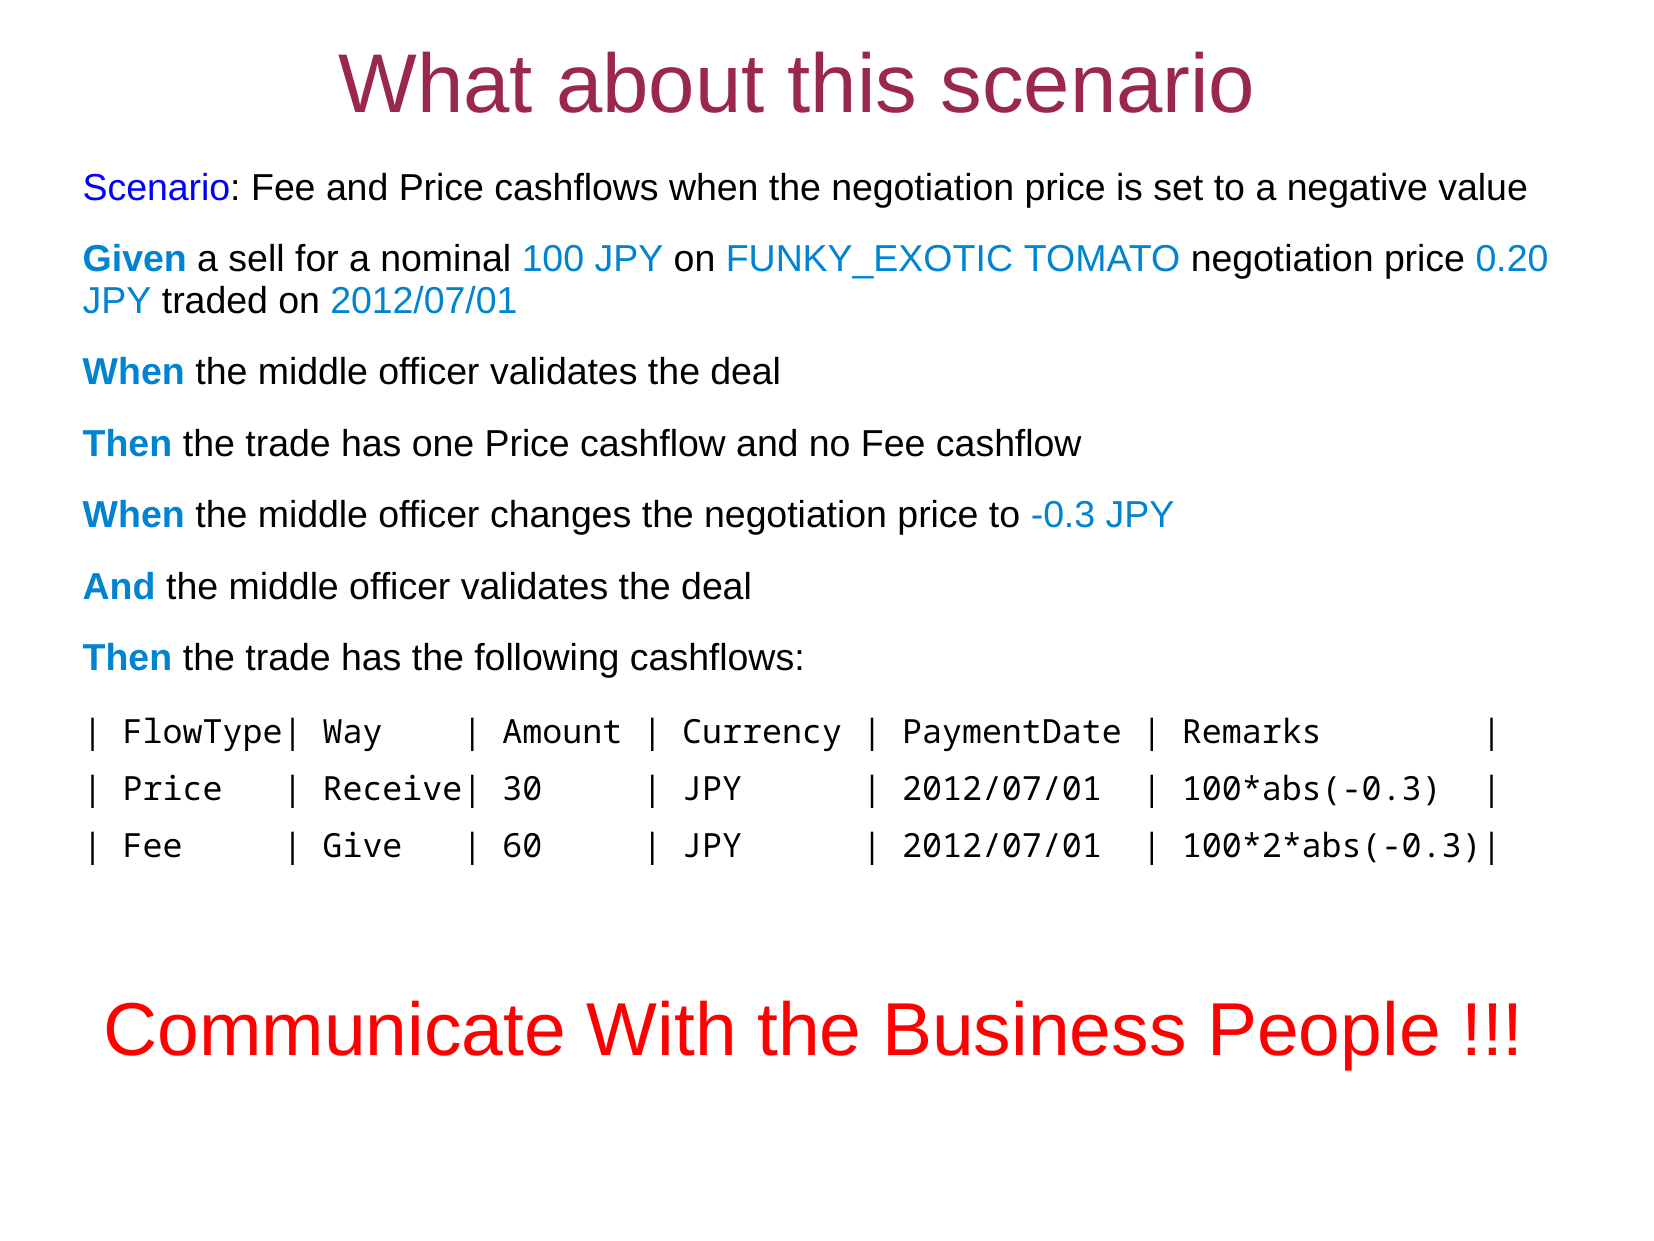

What about this scenario
# Scenario: Fee and Price cashflows when the negotiation price is set to a negative value
Given a sell for a nominal 100 JPY on FUNKY_EXOTIC TOMATO negotiation price 0.20 JPY traded on 2012/07/01
When the middle officer validates the deal
Then the trade has one Price cashflow and no Fee cashflow
When the middle officer changes the negotiation price to -0.3 JPY
And the middle officer validates the deal
Then the trade has the following cashflows:
| FlowType| Way | Amount | Currency | PaymentDate | Remarks |
| Price | Receive| 30 | JPY | 2012/07/01 | 100*abs(-0.3) |
| Fee | Give | 60 | JPY | 2012/07/01 | 100*2*abs(-0.3)|
Communicate With the Business People !!!